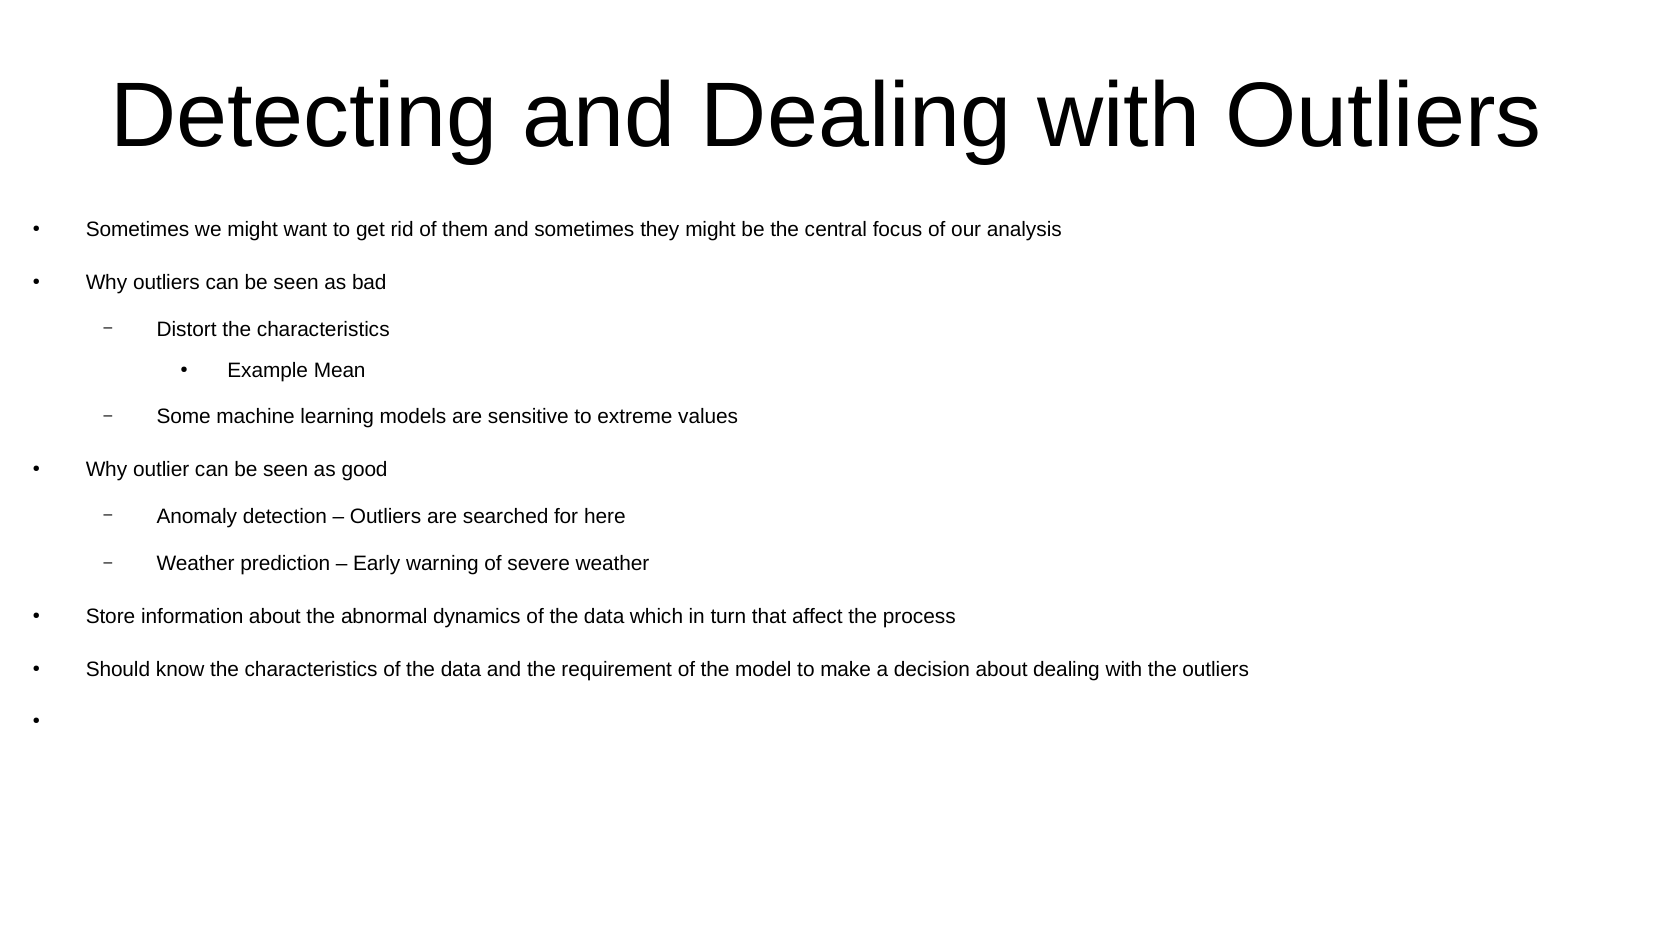

# Detecting and Dealing with Outliers
Sometimes we might want to get rid of them and sometimes they might be the central focus of our analysis
Why outliers can be seen as bad
Distort the characteristics
Example Mean
Some machine learning models are sensitive to extreme values
Why outlier can be seen as good
Anomaly detection – Outliers are searched for here
Weather prediction – Early warning of severe weather
Store information about the abnormal dynamics of the data which in turn that affect the process
Should know the characteristics of the data and the requirement of the model to make a decision about dealing with the outliers